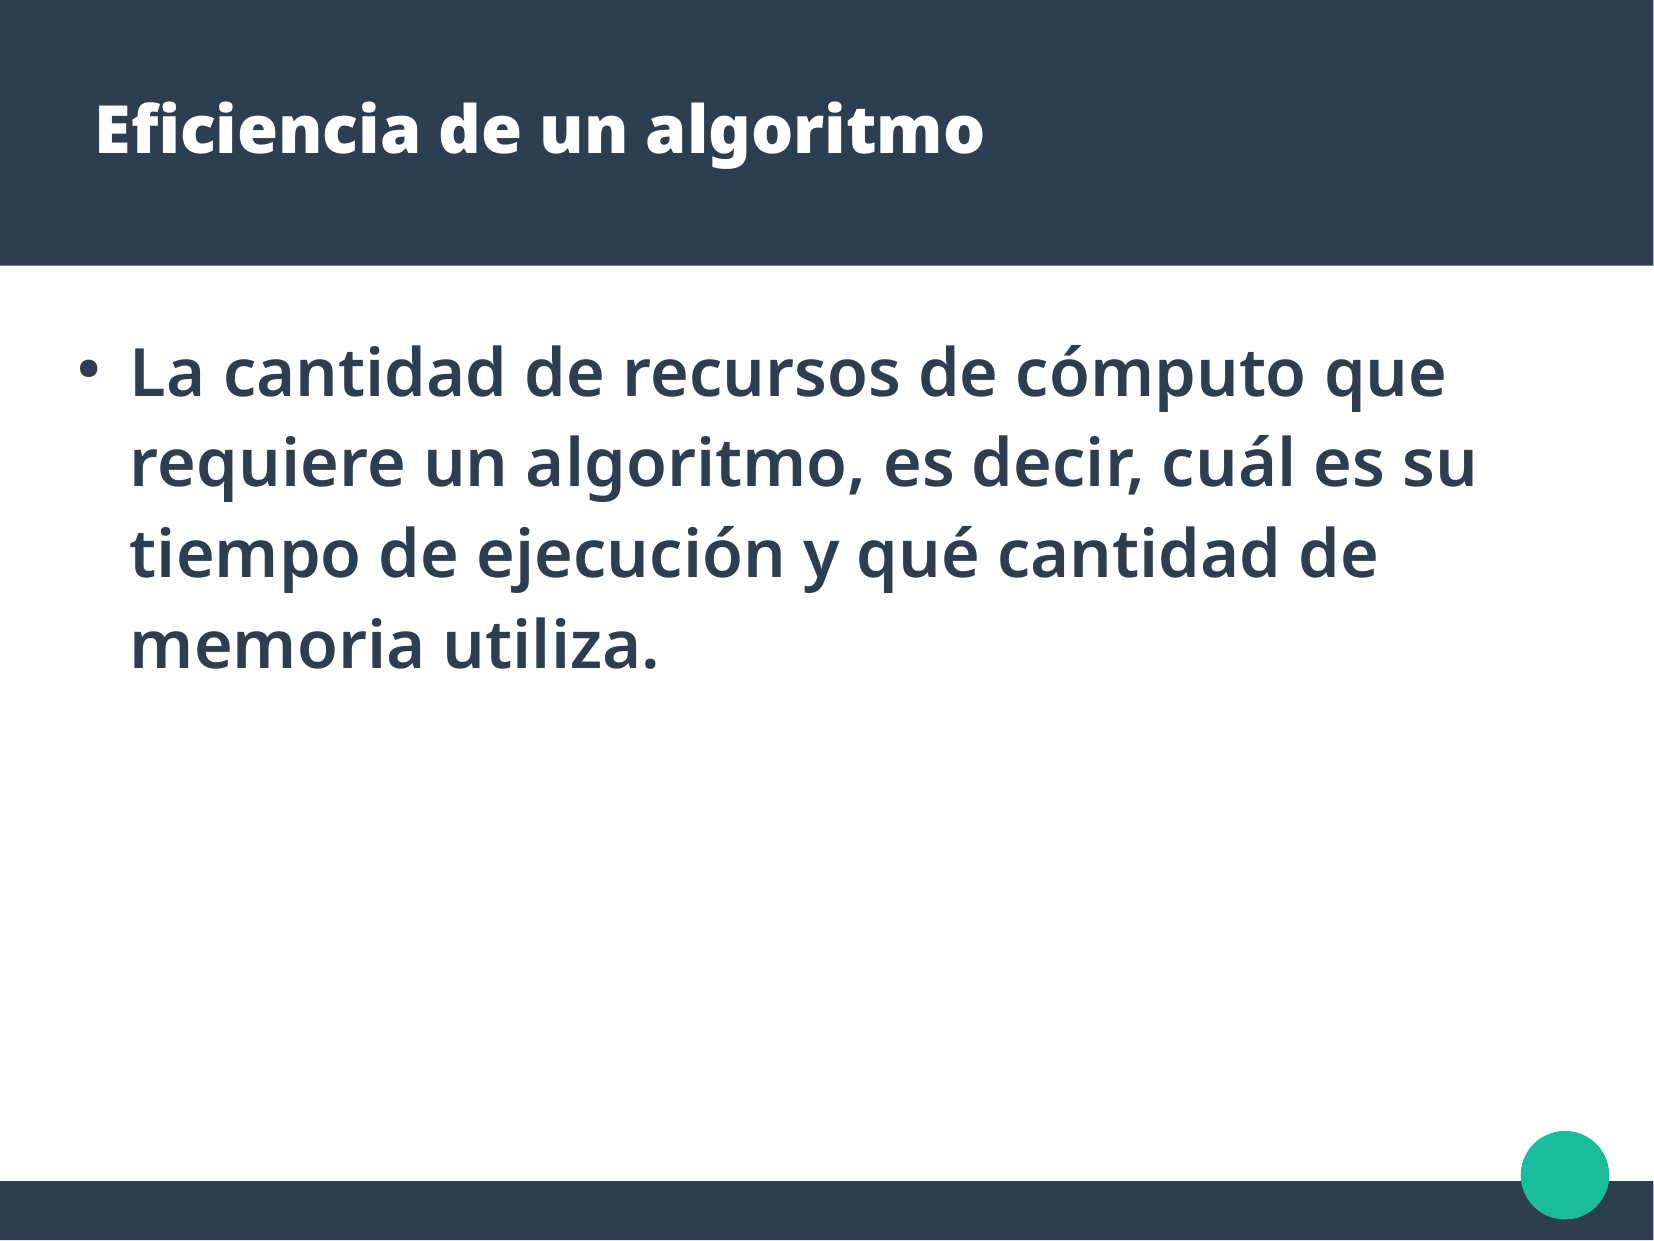

# Eficiencia de un algoritmo
La cantidad de recursos de cómputo que requiere un algoritmo, es decir, cuál es su tiempo de ejecución y qué cantidad de memoria utiliza.